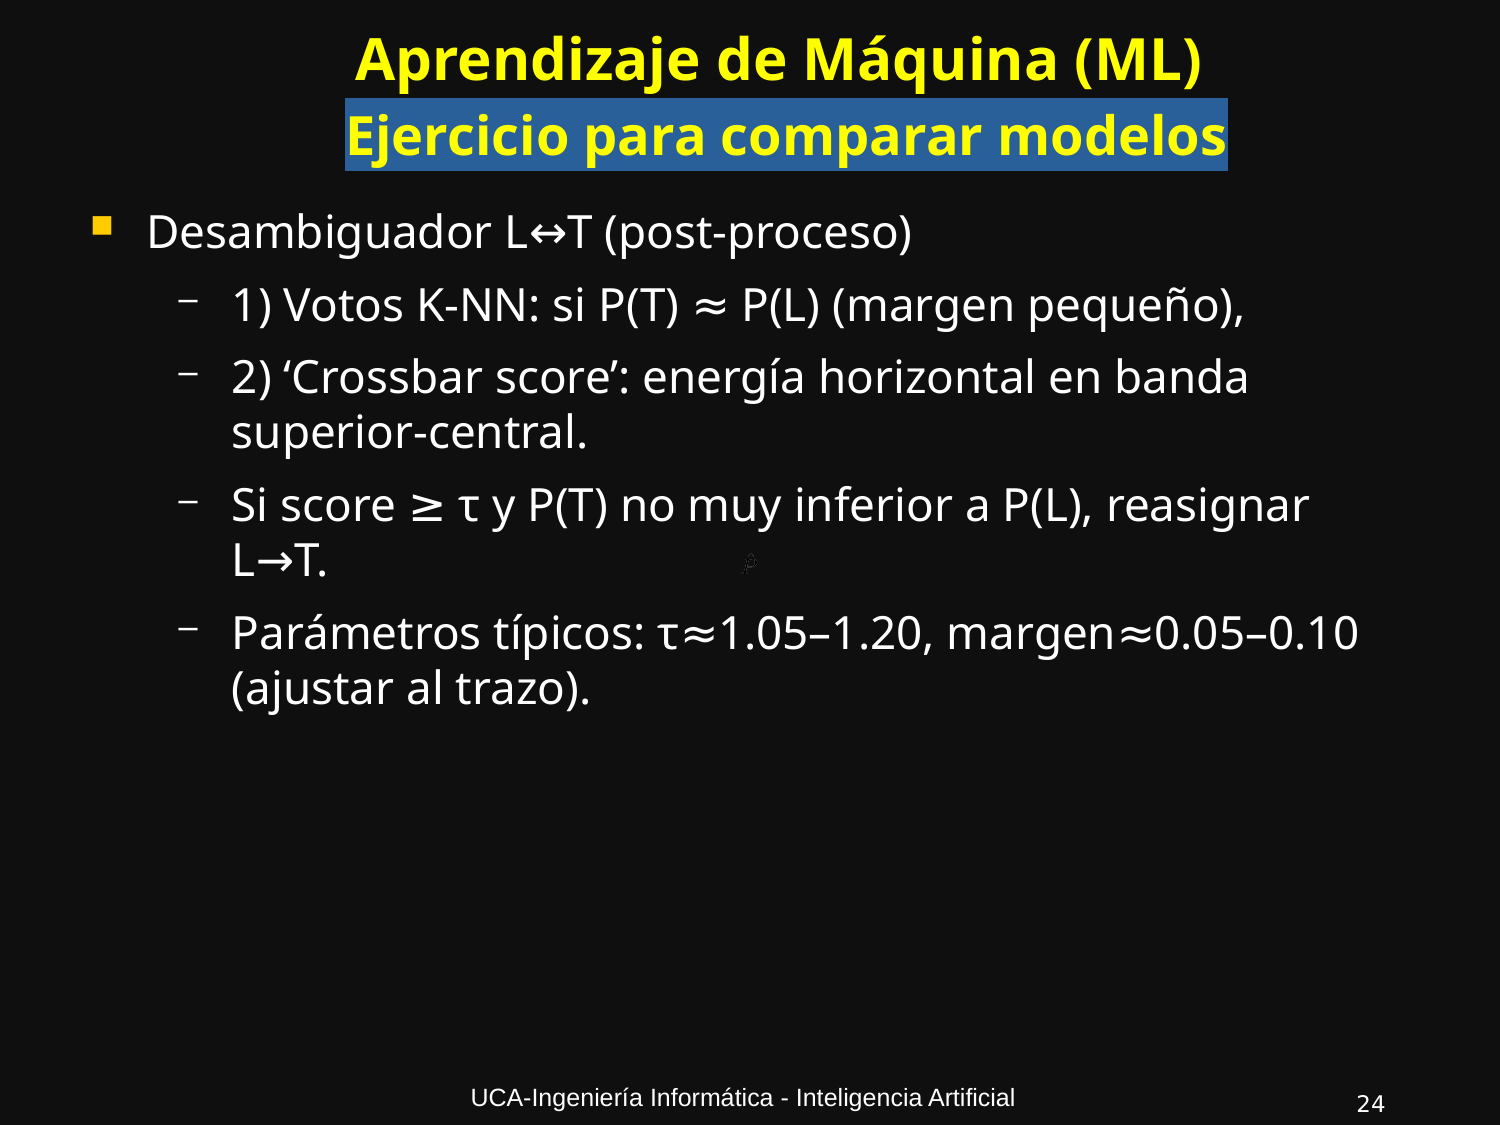

# Aprendizaje de Máquina (ML) Ejercicio para comparar modelos
Desambiguador L↔T (post-proceso)
1) Votos K-NN: si P(T) ≈ P(L) (margen pequeño),
2) ‘Crossbar score’: energía horizontal en banda superior-central.
Si score ≥ τ y P(T) no muy inferior a P(L), reasignar L→T.
Parámetros típicos: τ≈1.05–1.20, margen≈0.05–0.10 (ajustar al trazo).